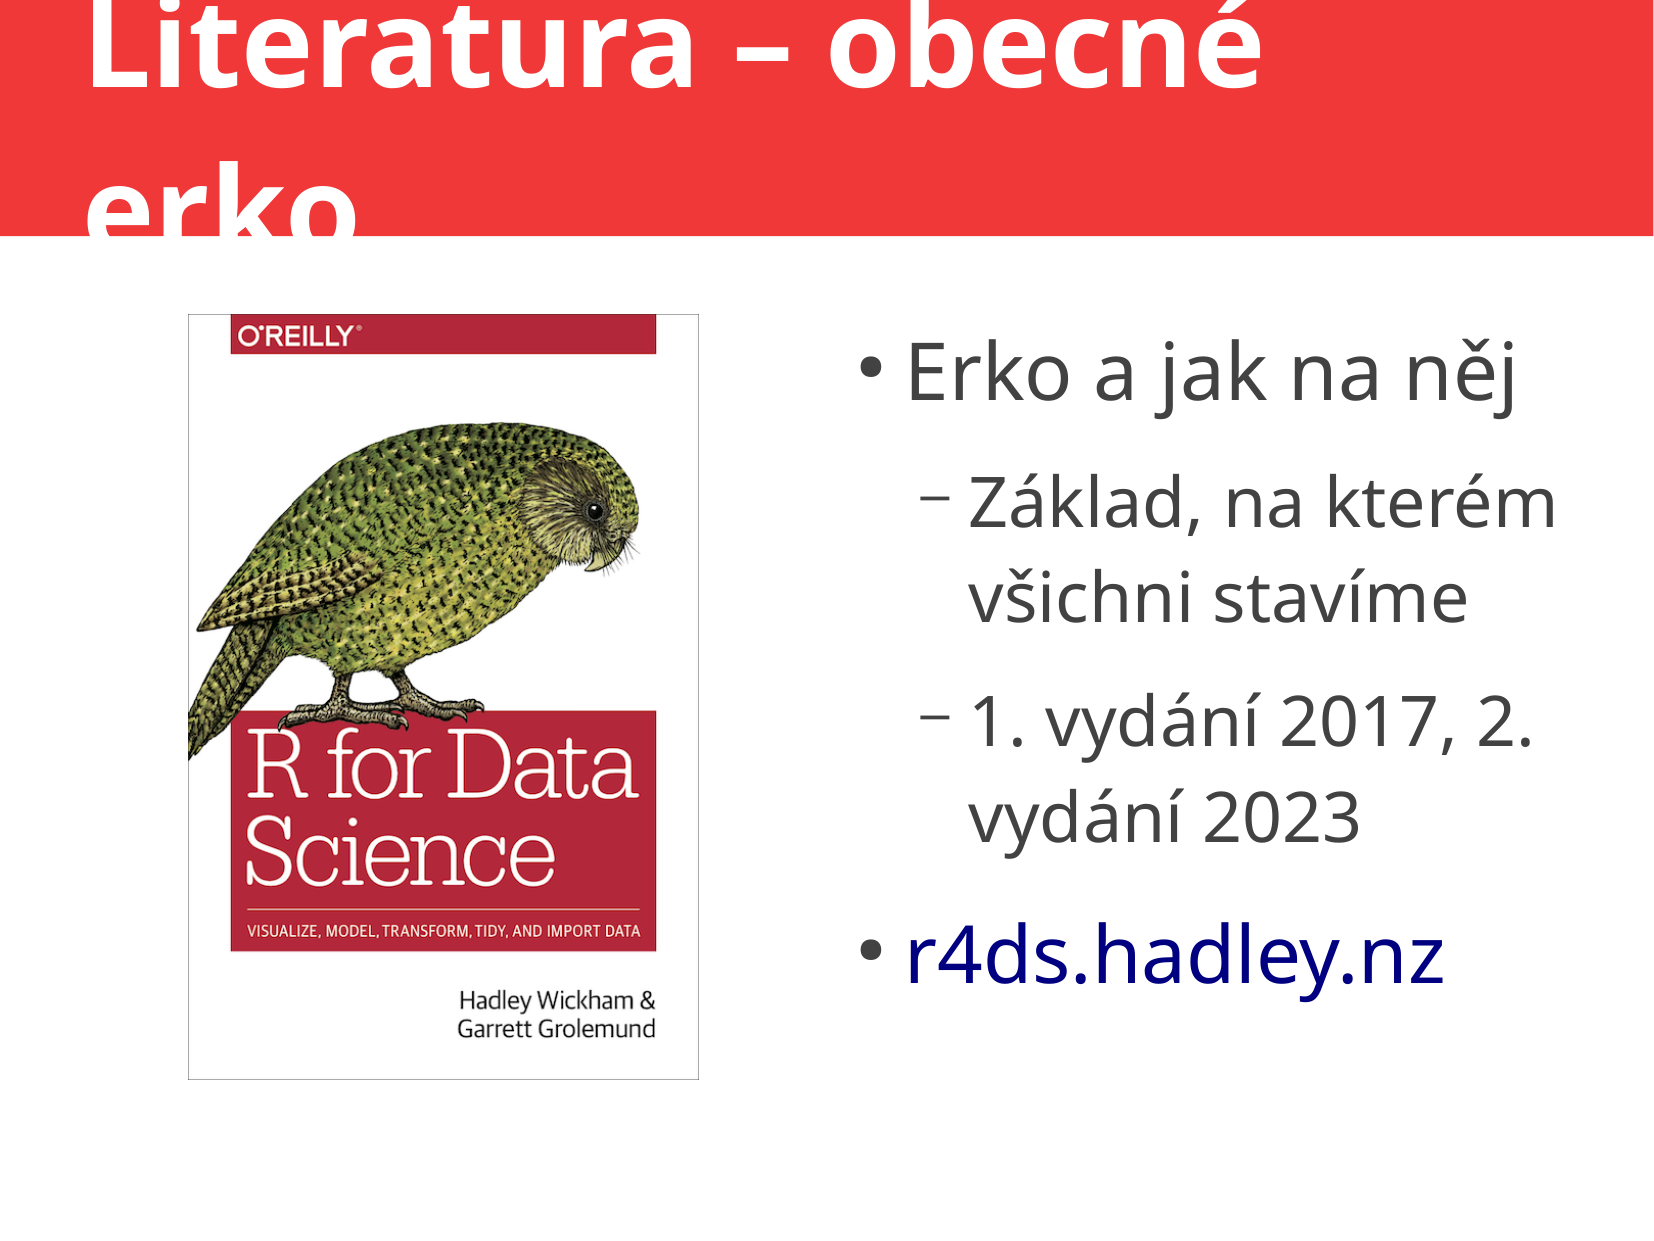

# Literatura – obecné erko
Erko a jak na něj
Základ, na kterém všichni stavíme
1. vydání 2017, 2. vydání 2023
r4ds.hadley.nz